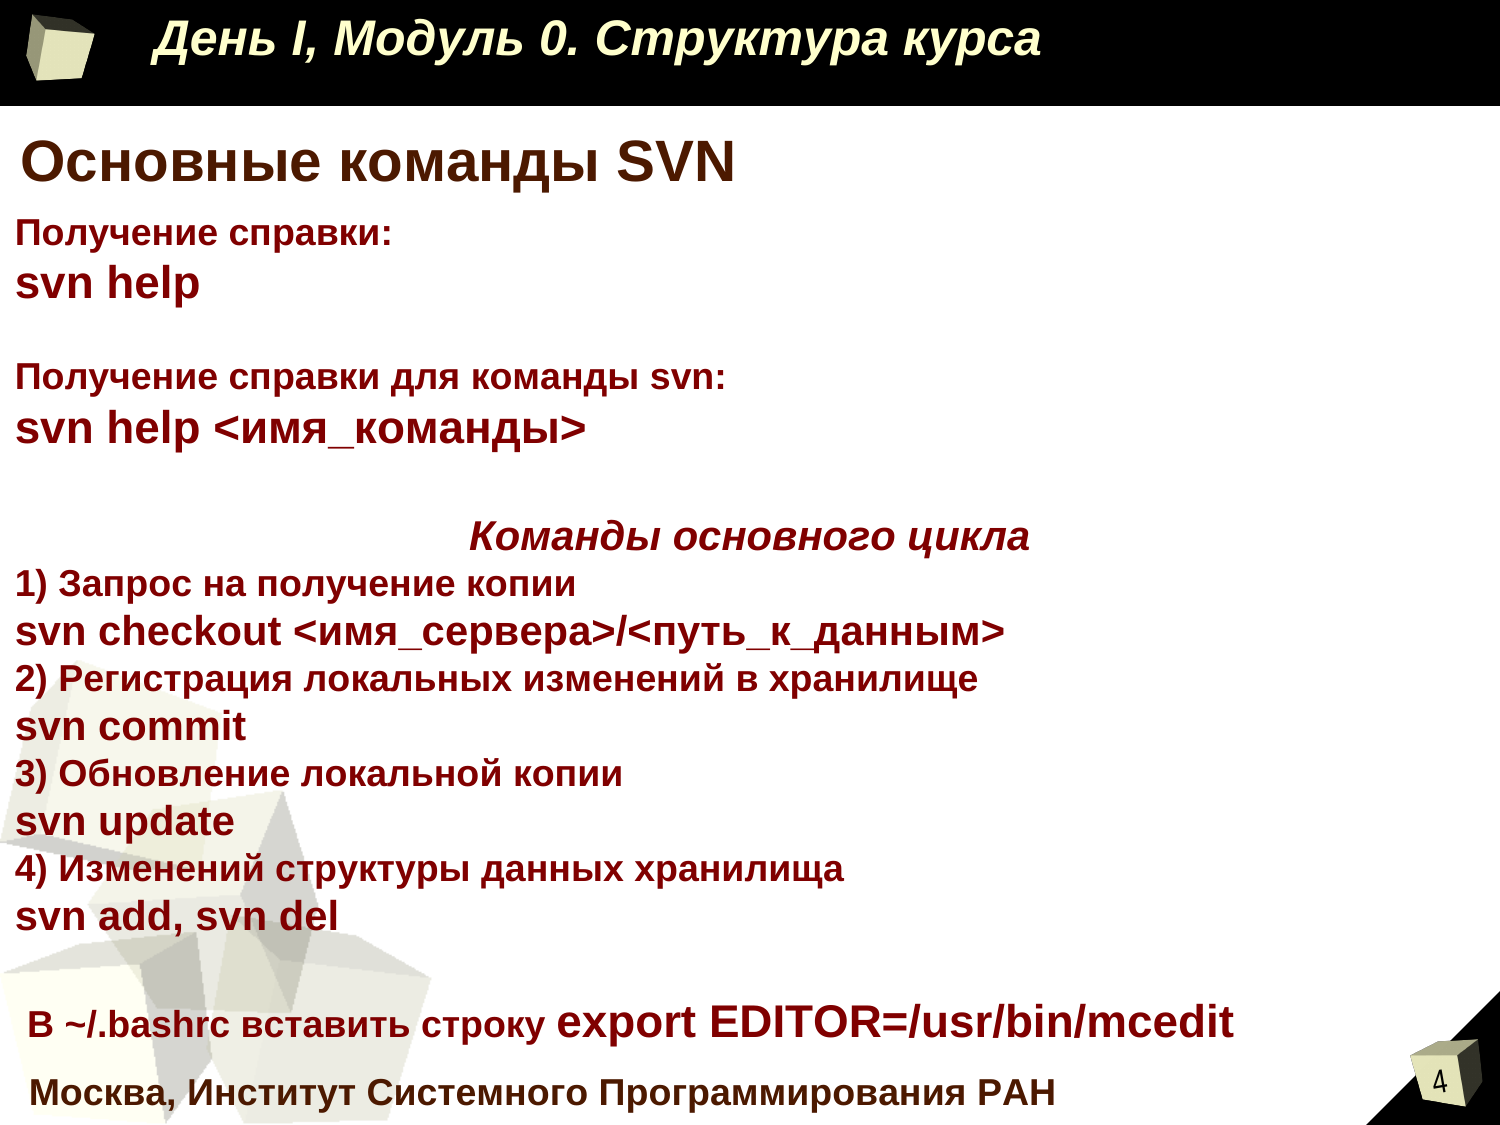

#
Основные команды SVN
Получение справки:
svn help
Получение справки для команды svn:
svn help <имя_команды>
Команды основного цикла
1) Запрос на получение копии
svn checkout <имя_сервера>/<путь_к_данным>
2) Регистрация локальных изменений в хранилище
svn commit
3) Обновление локальной копии
svn update
4) Изменений структуры данных хранилища
svn add, svn del
В ~/.bashrc вставить строку export EDITOR=/usr/bin/mcedit